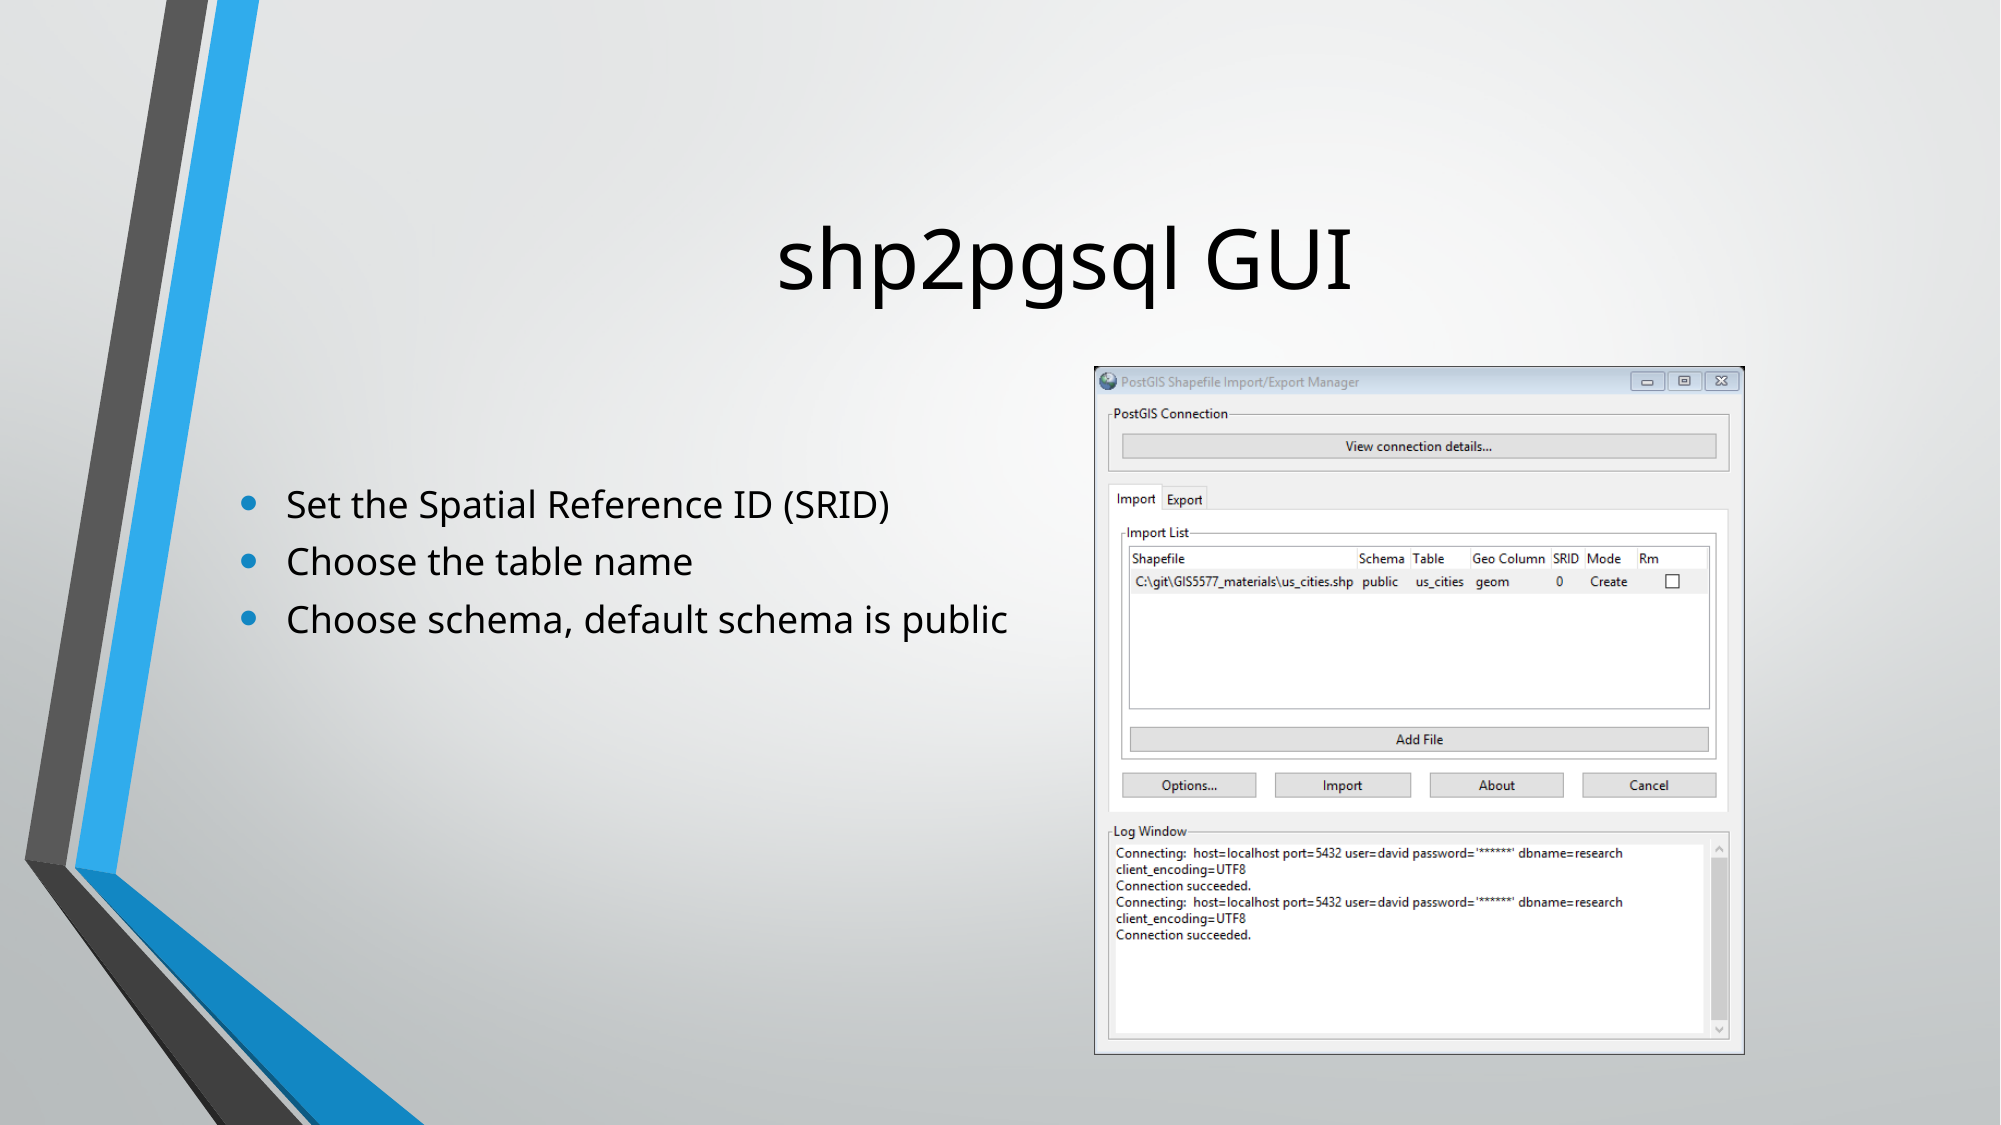

# shp2pgsql GUI
Set the Spatial Reference ID (SRID)
Choose the table name
Choose schema, default schema is public